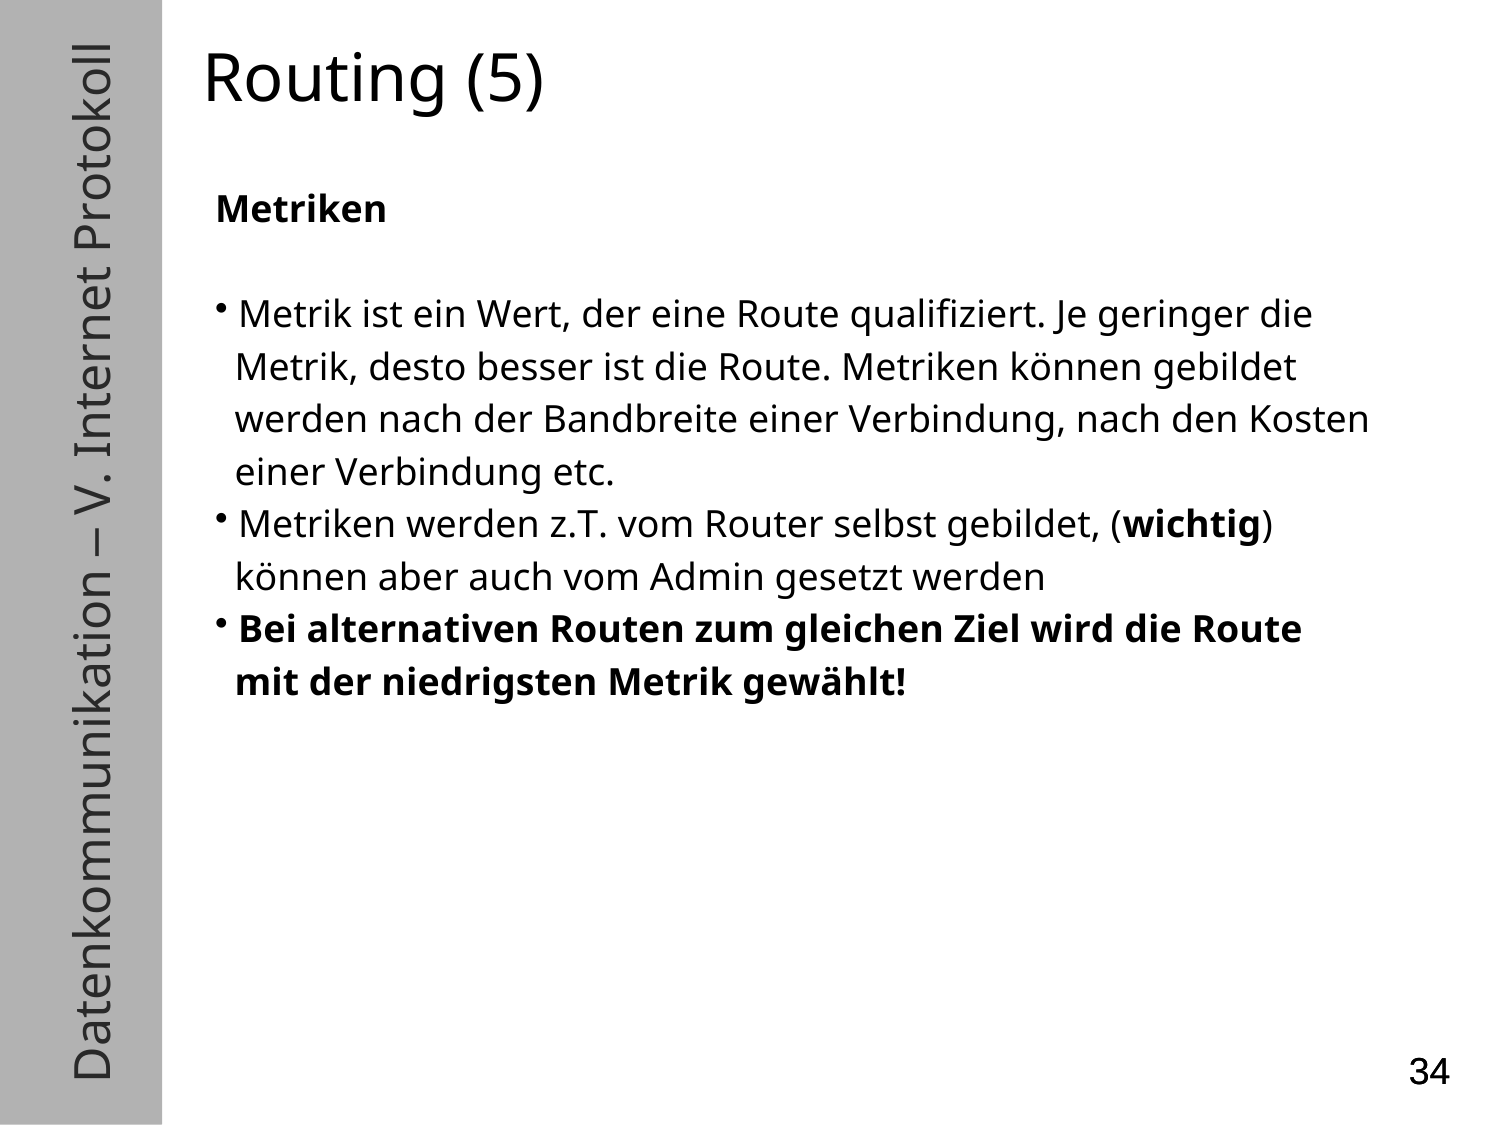

Routing (5)
Metriken
 Metrik ist ein Wert, der eine Route qualifiziert. Je geringer die
 Metrik, desto besser ist die Route. Metriken können gebildet
 werden nach der Bandbreite einer Verbindung, nach den Kosten
 einer Verbindung etc.
 Metriken werden z.T. vom Router selbst gebildet, (wichtig)
 können aber auch vom Admin gesetzt werden
 Bei alternativen Routen zum gleichen Ziel wird die Route
 mit der niedrigsten Metrik gewählt!
Datenkommunikation – V. Internet Protokoll